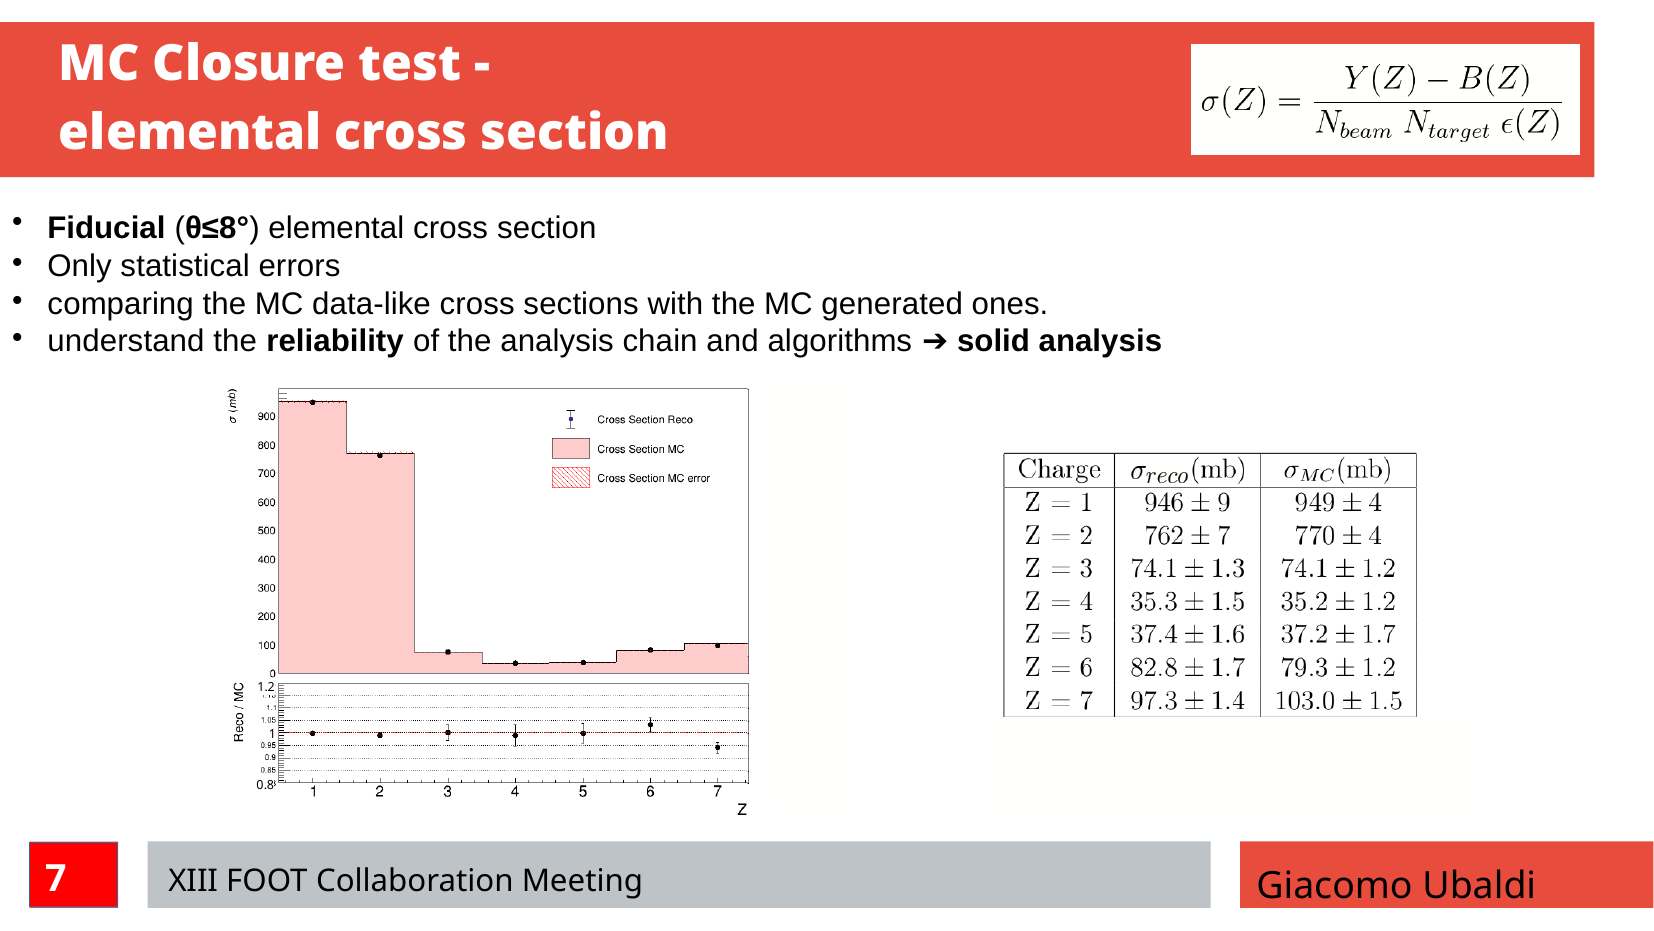

# MC Closure test - elemental cross section
Fiducial (θ≤8°) elemental cross section
Only statistical errors
comparing the MC data-like cross sections with the MC generated ones.
understand the reliability of the analysis chain and algorithms ➔ solid analysis
1.2
1
0.8
13
7
XIII FOOT Collaboration Meeting
Giacomo Ubaldi